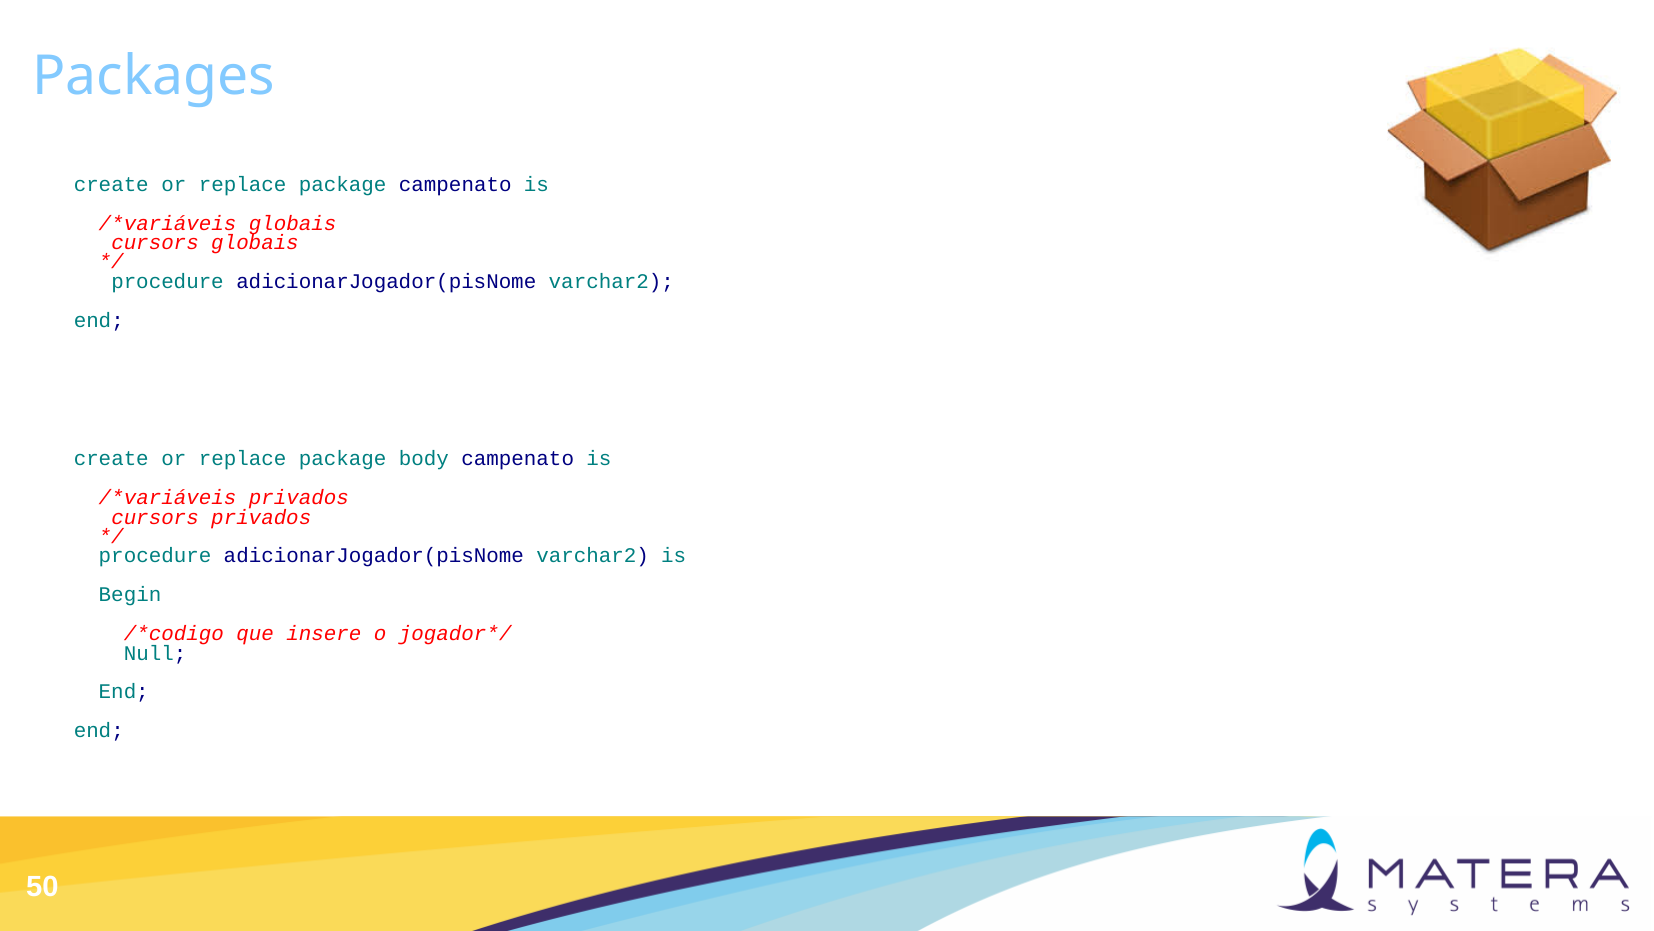

# Packages
create or replace package campenato is
 /*variáveis globais
  cursors globais
 */
  procedure adicionarJogador(pisNome varchar2);
end;
create or replace package body campenato is
 /*variáveis privados
  cursors privados
 */
 procedure adicionarJogador(pisNome varchar2) is
 Begin
 /*codigo que insere o jogador*/
 Null;
 End;
end;